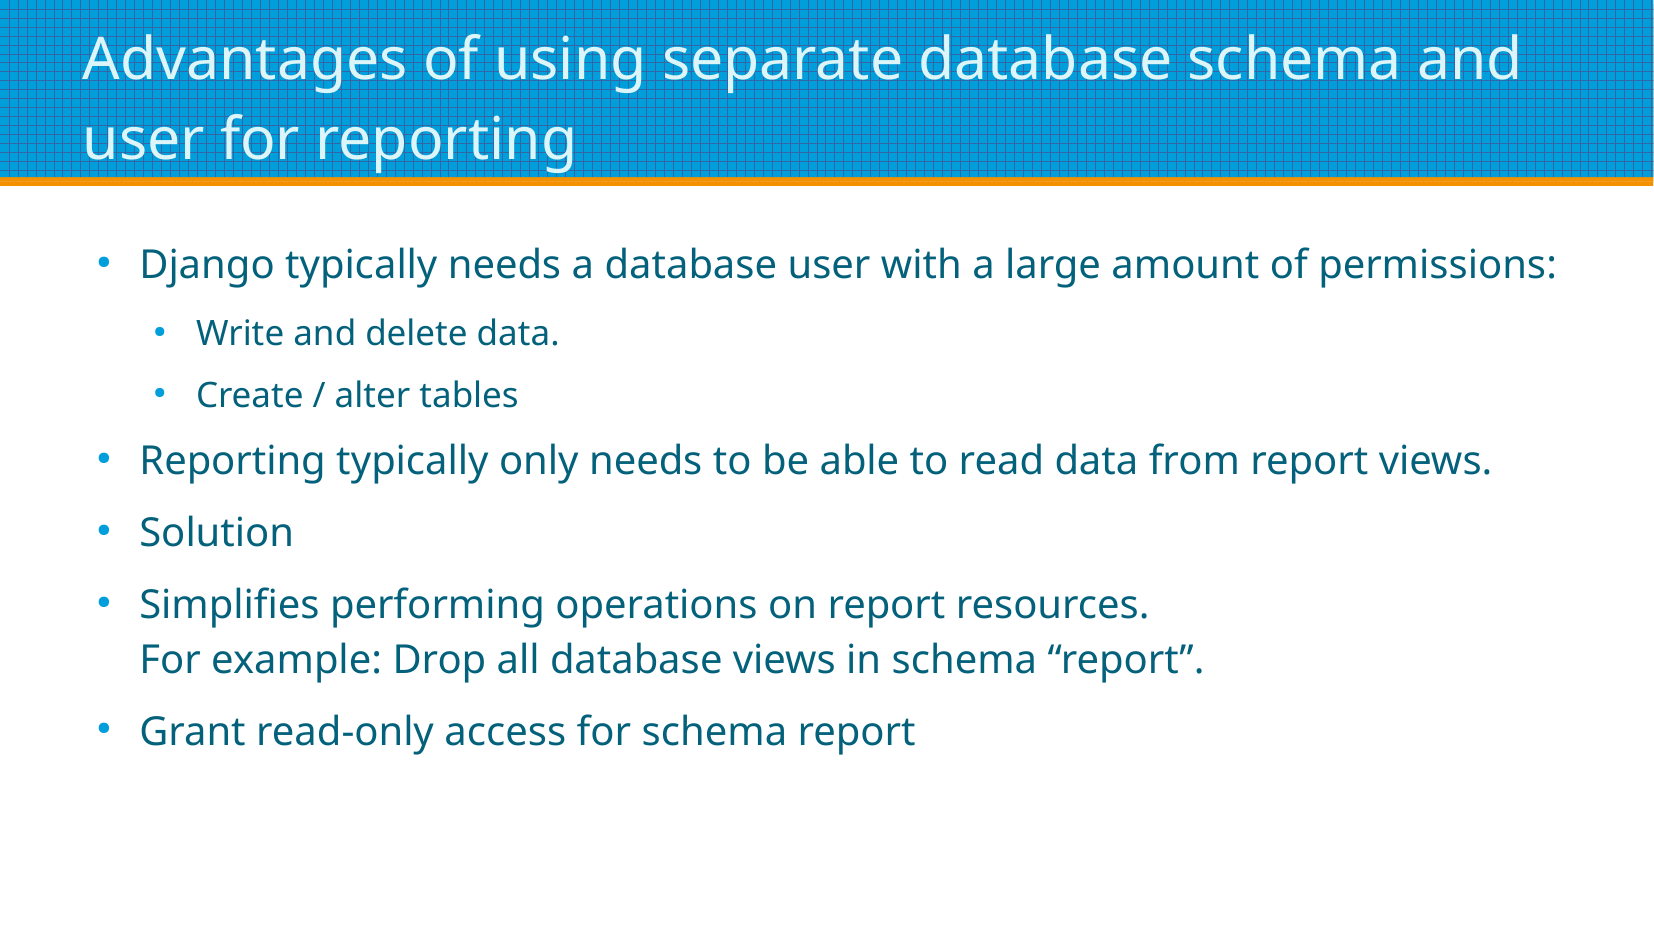

# Advantages of using separate database schema and user for reporting
Django typically needs a database user with a large amount of permissions:
Write and delete data.
Create / alter tables
Reporting typically only needs to be able to read data from report views.
Solution
Simplifies performing operations on report resources.
For example: Drop all database views in schema “report”.
Grant read-only access for schema report